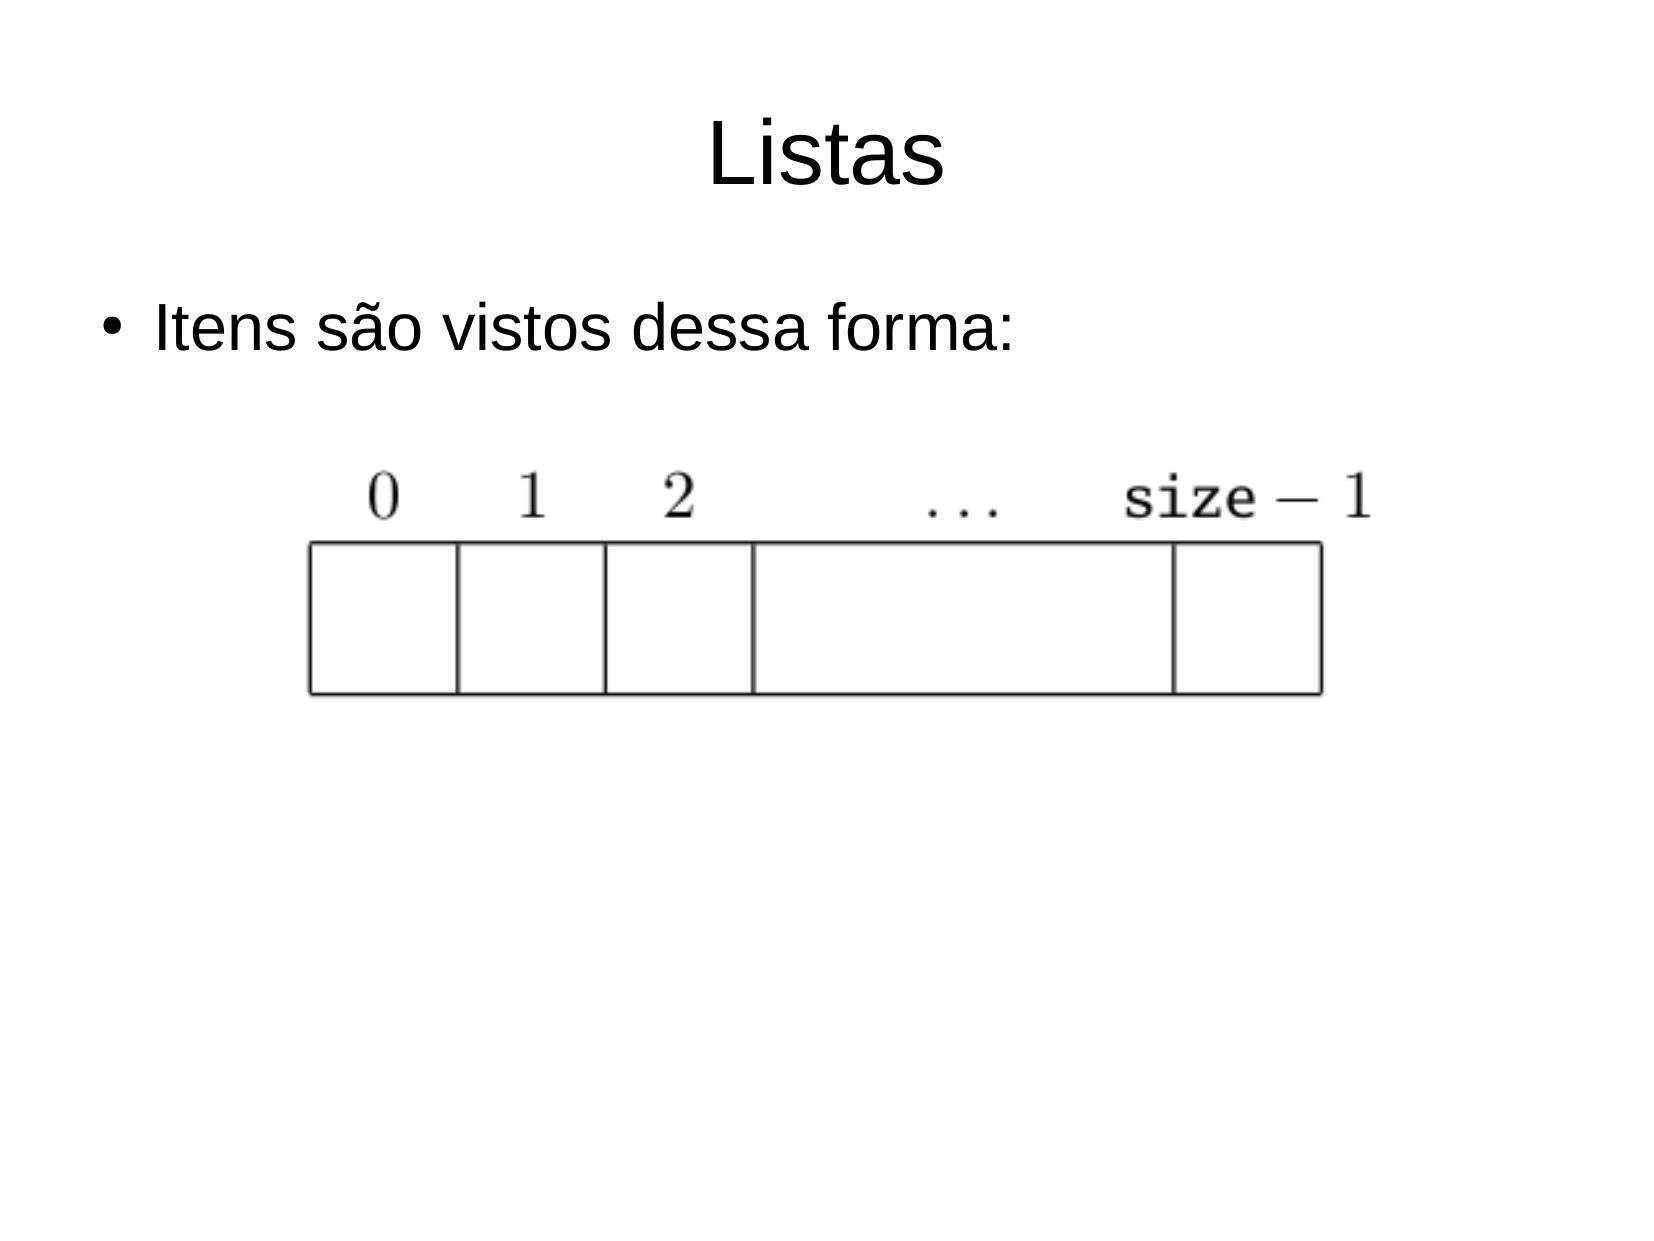

# Listas
Itens são vistos dessa forma: